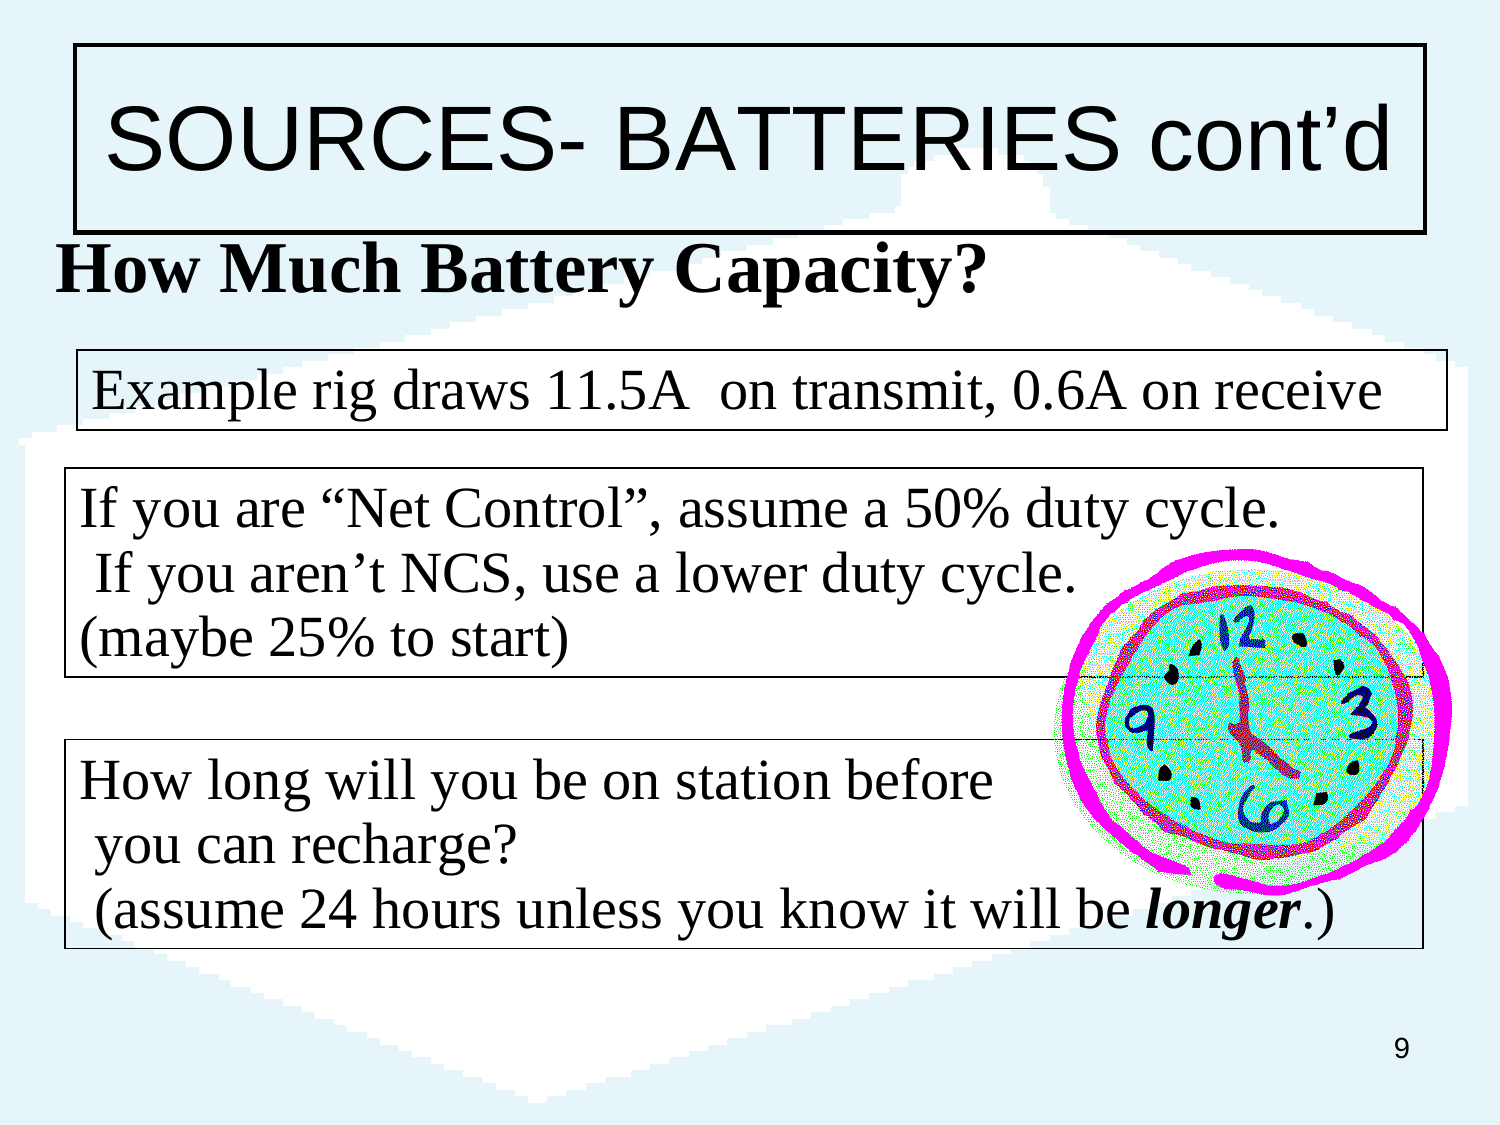

# SOURCES- BATTERIES cont’d
How Much Battery Capacity?
Example rig draws 11.5A on transmit, 0.6A on receive
If you are “Net Control”, assume a 50% duty cycle.
 If you aren’t NCS, use a lower duty cycle.
(maybe 25% to start)
How long will you be on station before
 you can recharge?
 (assume 24 hours unless you know it will be longer.)
9